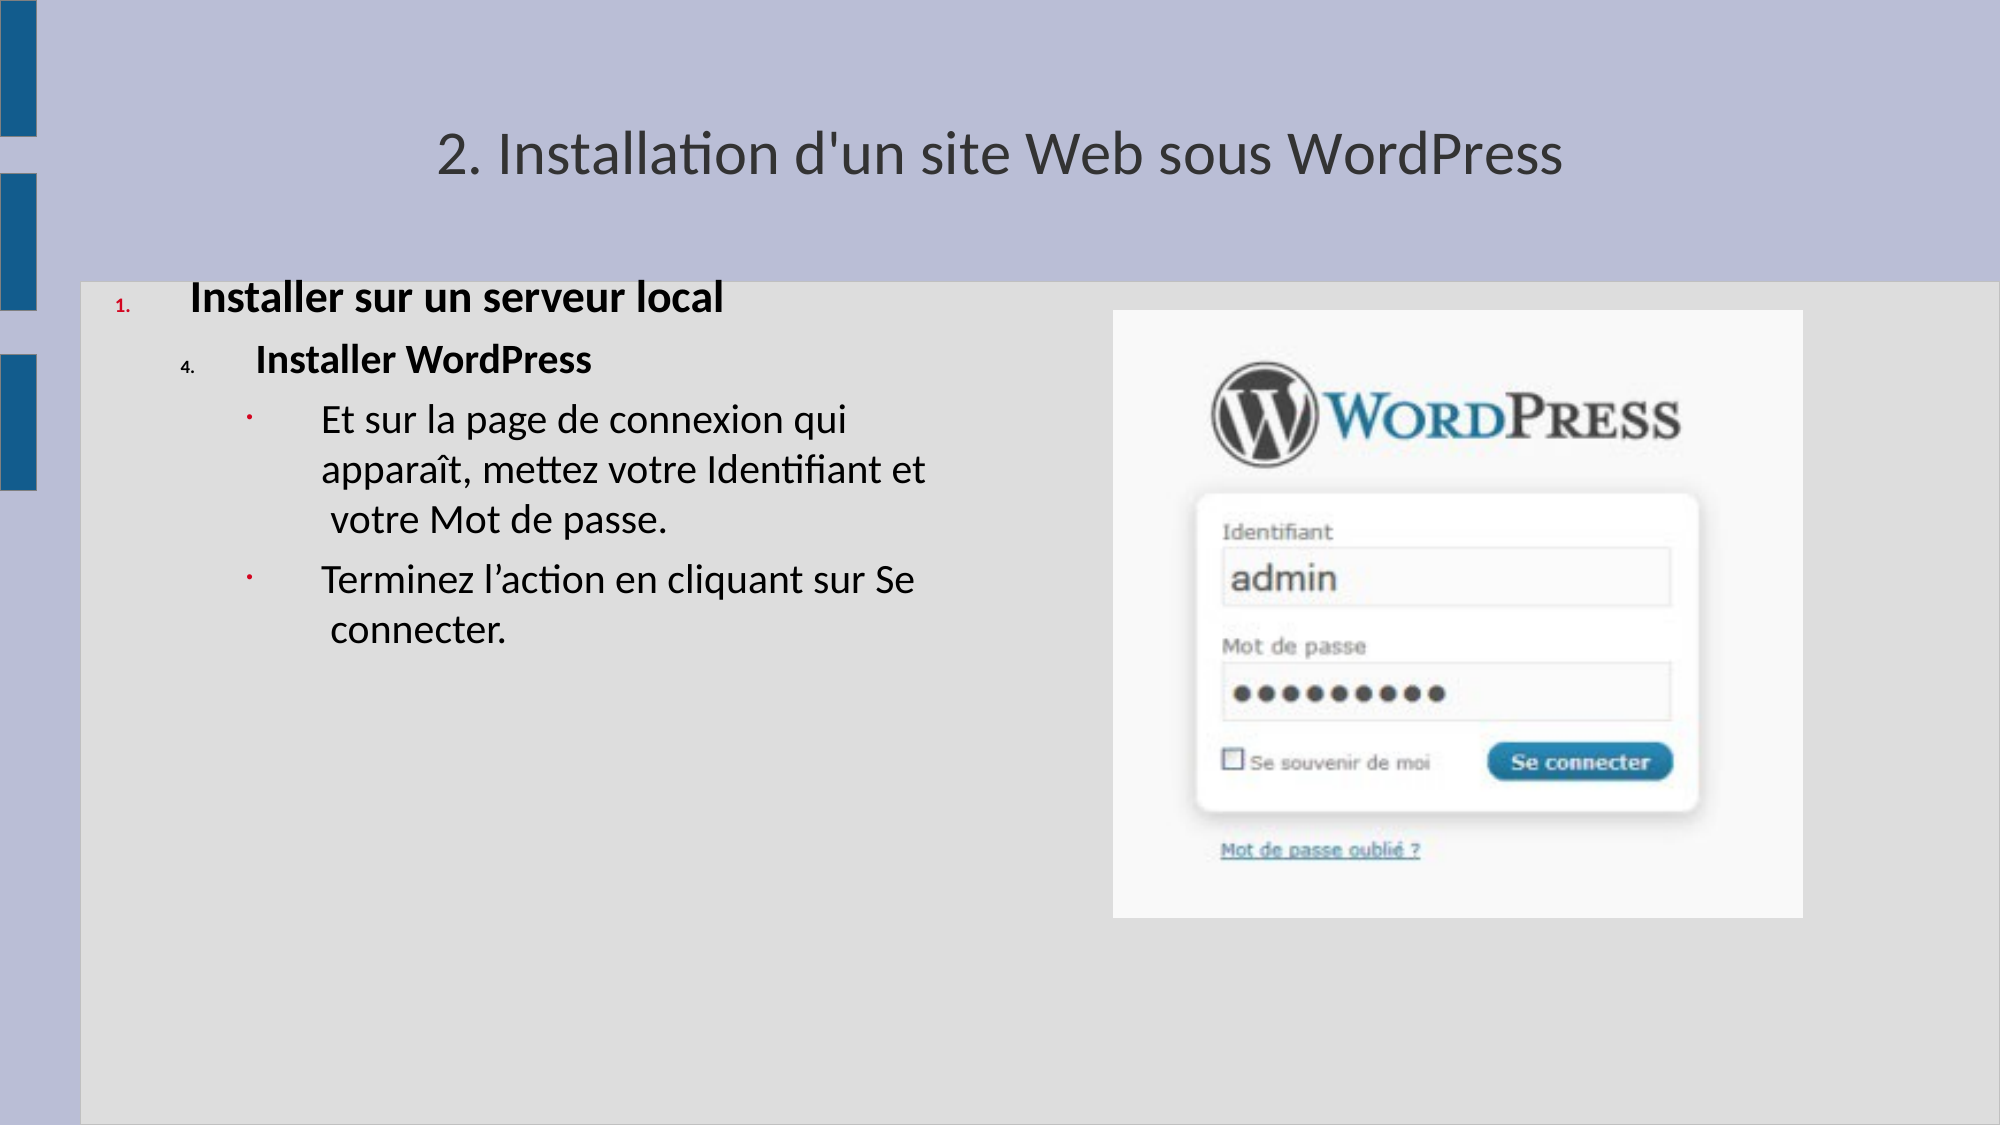

# 2. Installation d'un site Web sous WordPress
Installer sur un serveur local
Installer WordPress
Et sur la page de connexion qui apparaît, mettez votre Identifiant et votre Mot de passe.
Terminez l’action en cliquant sur Se connecter.